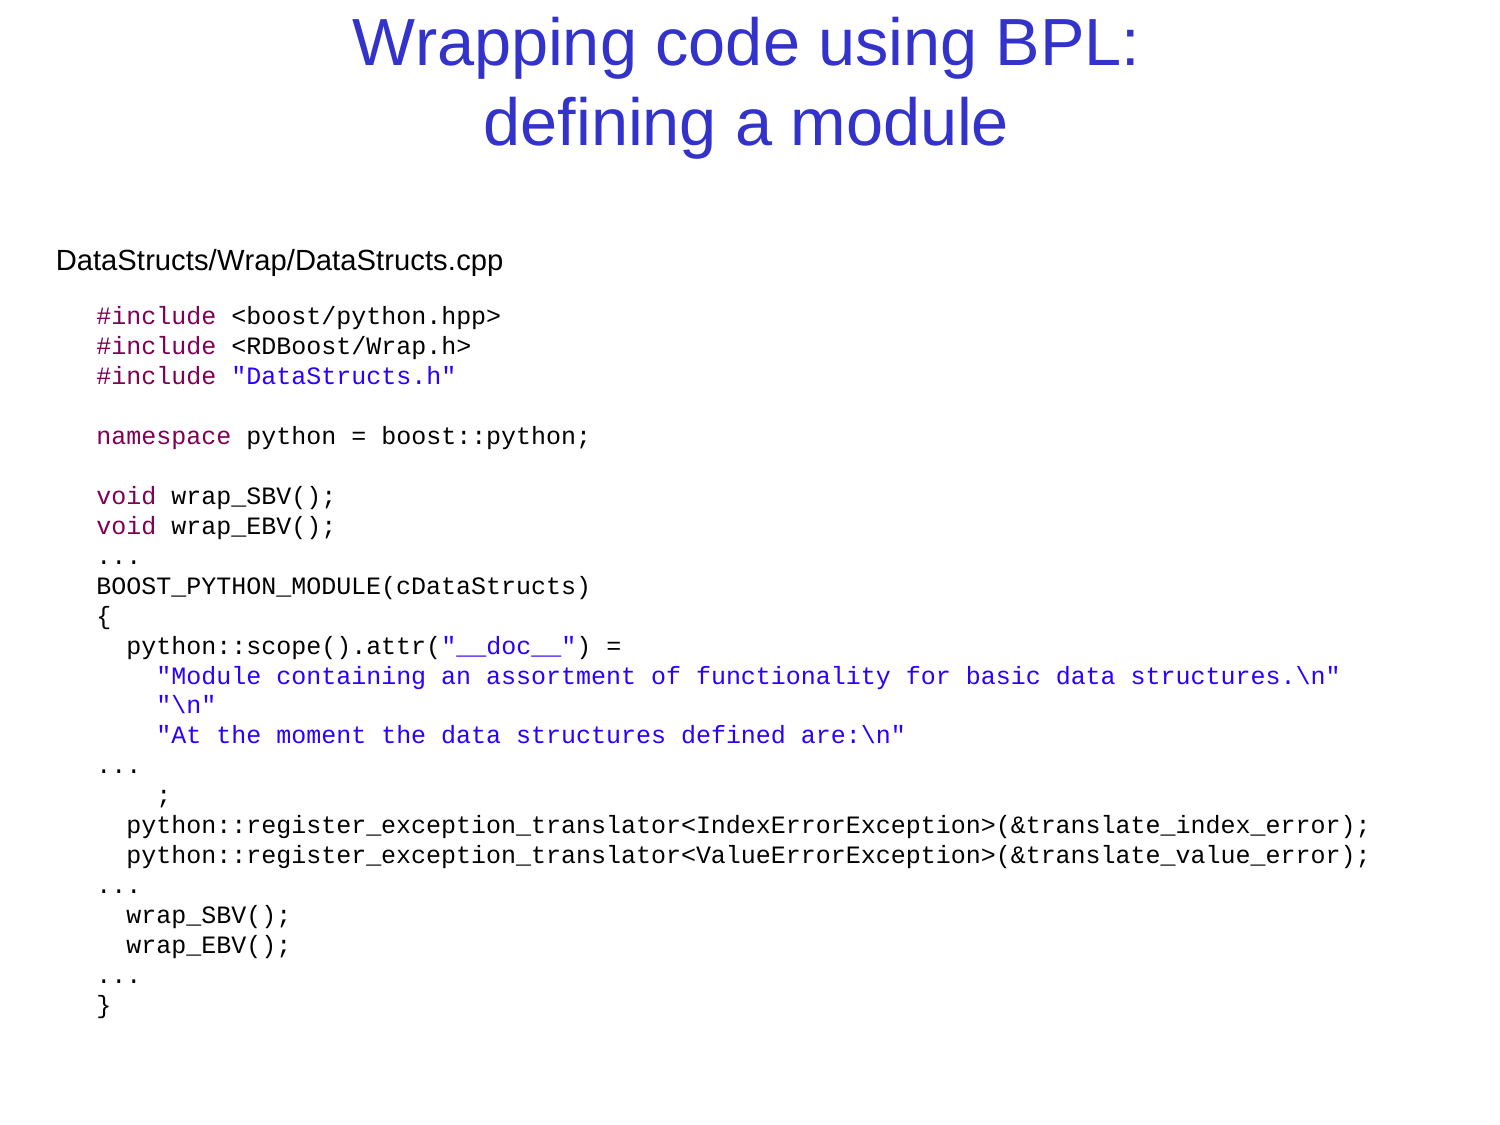

# Wrapping code using BPL: defining a module
DataStructs/Wrap/DataStructs.cpp
#include <boost/python.hpp>
#include <RDBoost/Wrap.h>
#include "DataStructs.h"
namespace python = boost::python;
void wrap_SBV();
void wrap_EBV();
...
BOOST_PYTHON_MODULE(cDataStructs)
{
 python::scope().attr("__doc__") =
 "Module containing an assortment of functionality for basic data structures.\n"
 "\n"
 "At the moment the data structures defined are:\n"
...
 ;
 python::register_exception_translator<IndexErrorException>(&translate_index_error);
 python::register_exception_translator<ValueErrorException>(&translate_value_error);
...
 wrap_SBV();
 wrap_EBV();
...
}